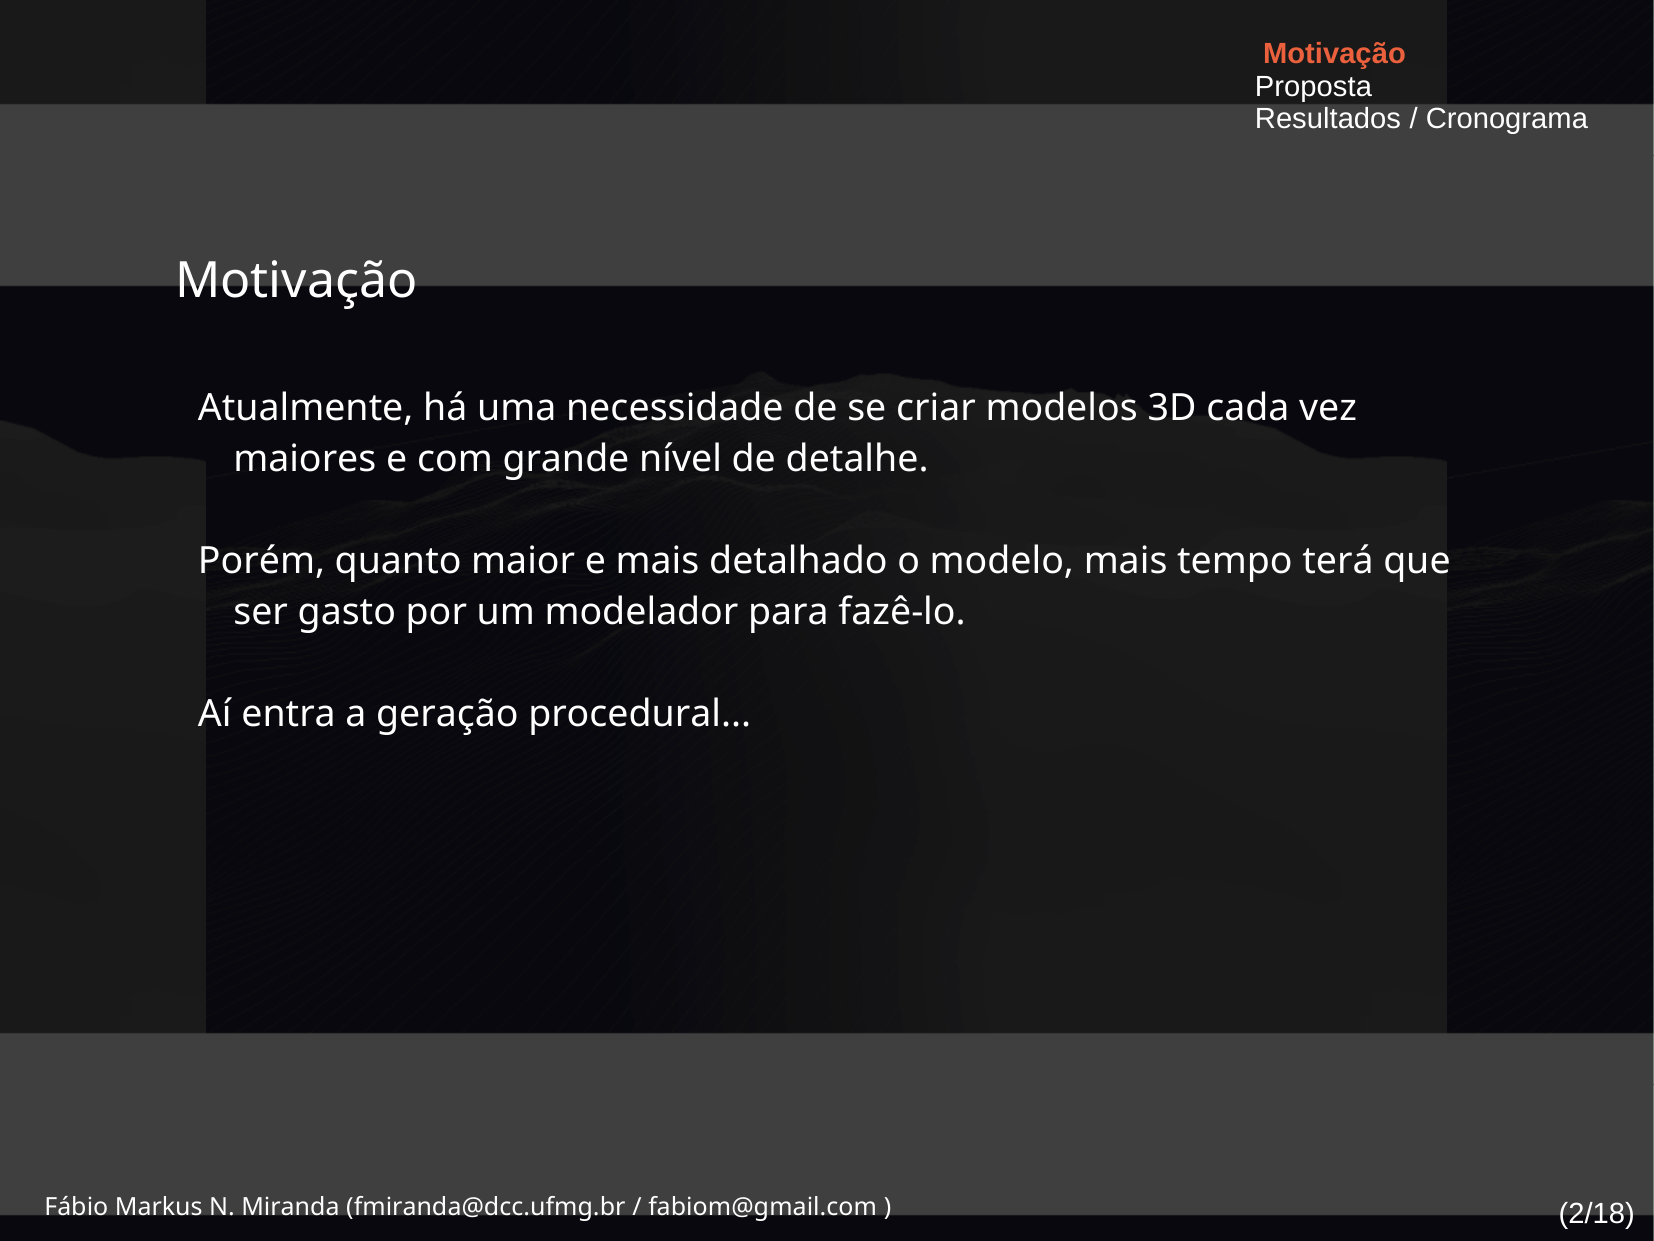

Motivação
Proposta
Resultados / Cronograma
 Motivação
Atualmente, há uma necessidade de se criar modelos 3D cada vez maiores e com grande nível de detalhe.
Porém, quanto maior e mais detalhado o modelo, mais tempo terá que ser gasto por um modelador para fazê-lo.
Aí entra a geração procedural...
Fábio Markus N. Miranda (fmiranda@dcc.ufmg.br / fabiom@gmail.com )
 (2/18)